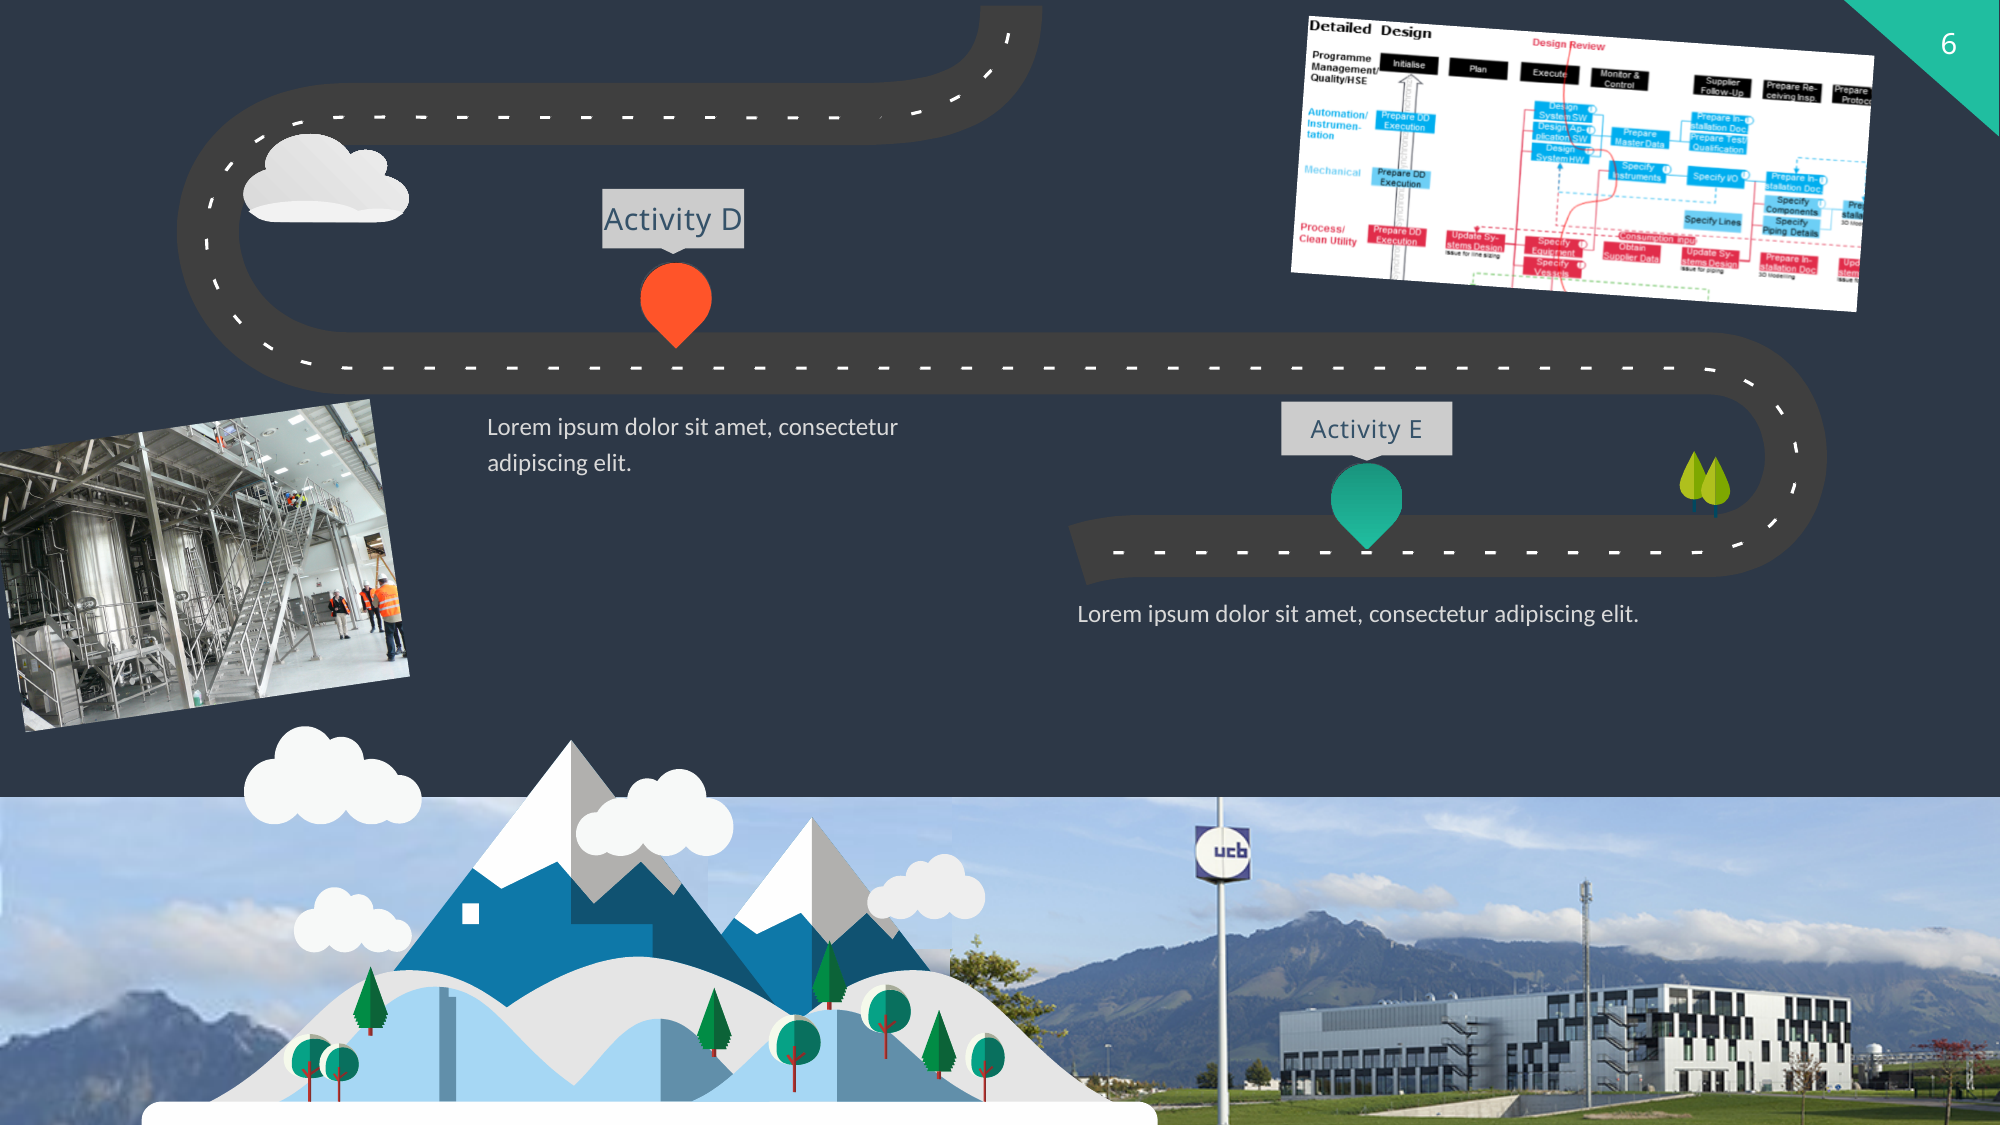

Activity D
Lorem ipsum dolor sit amet, consectetur adipiscing elit.
Activity E
Lorem ipsum dolor sit amet, consectetur adipiscing elit.